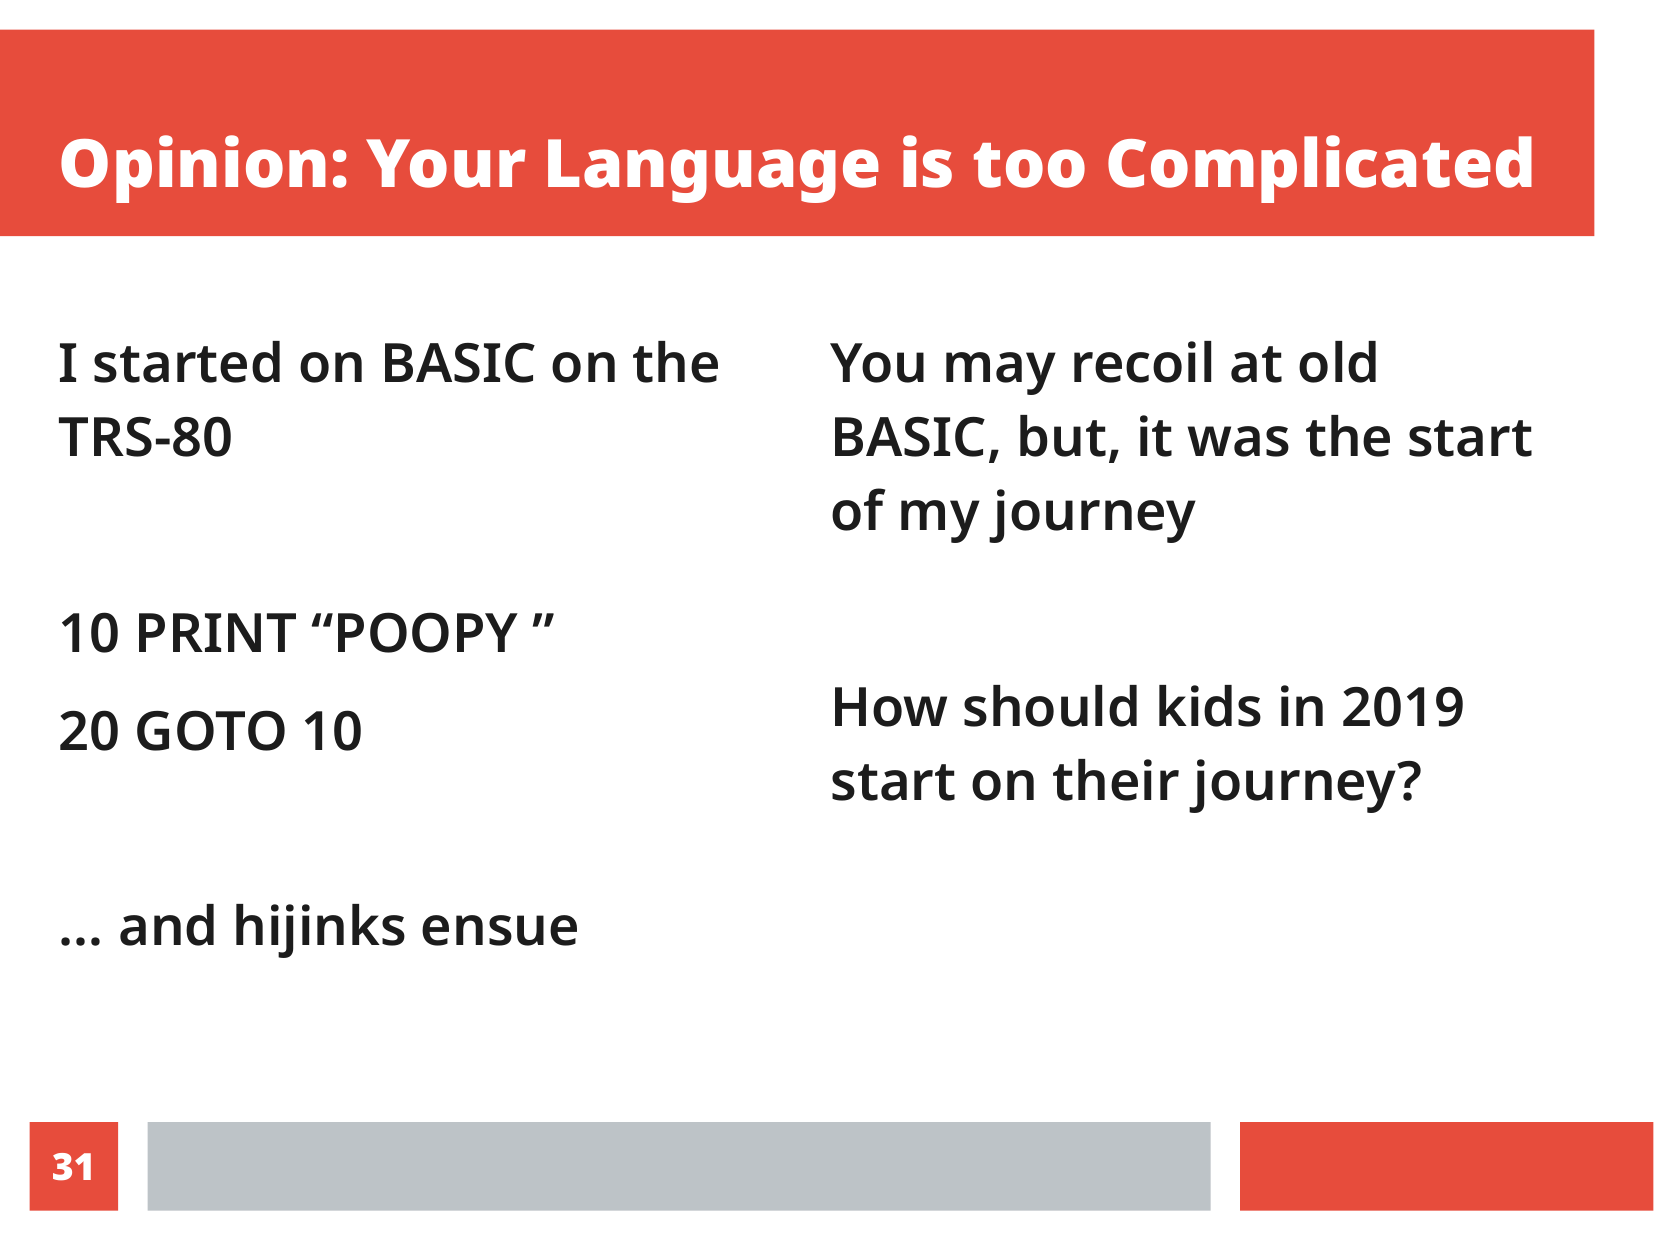

# Opinion: Your Language is too Complicated
I started on BASIC on the TRS-80
10 PRINT “POOPY ”
20 GOTO 10
… and hijinks ensue
You may recoil at old BASIC, but, it was the start of my journey
How should kids in 2019 start on their journey?
31